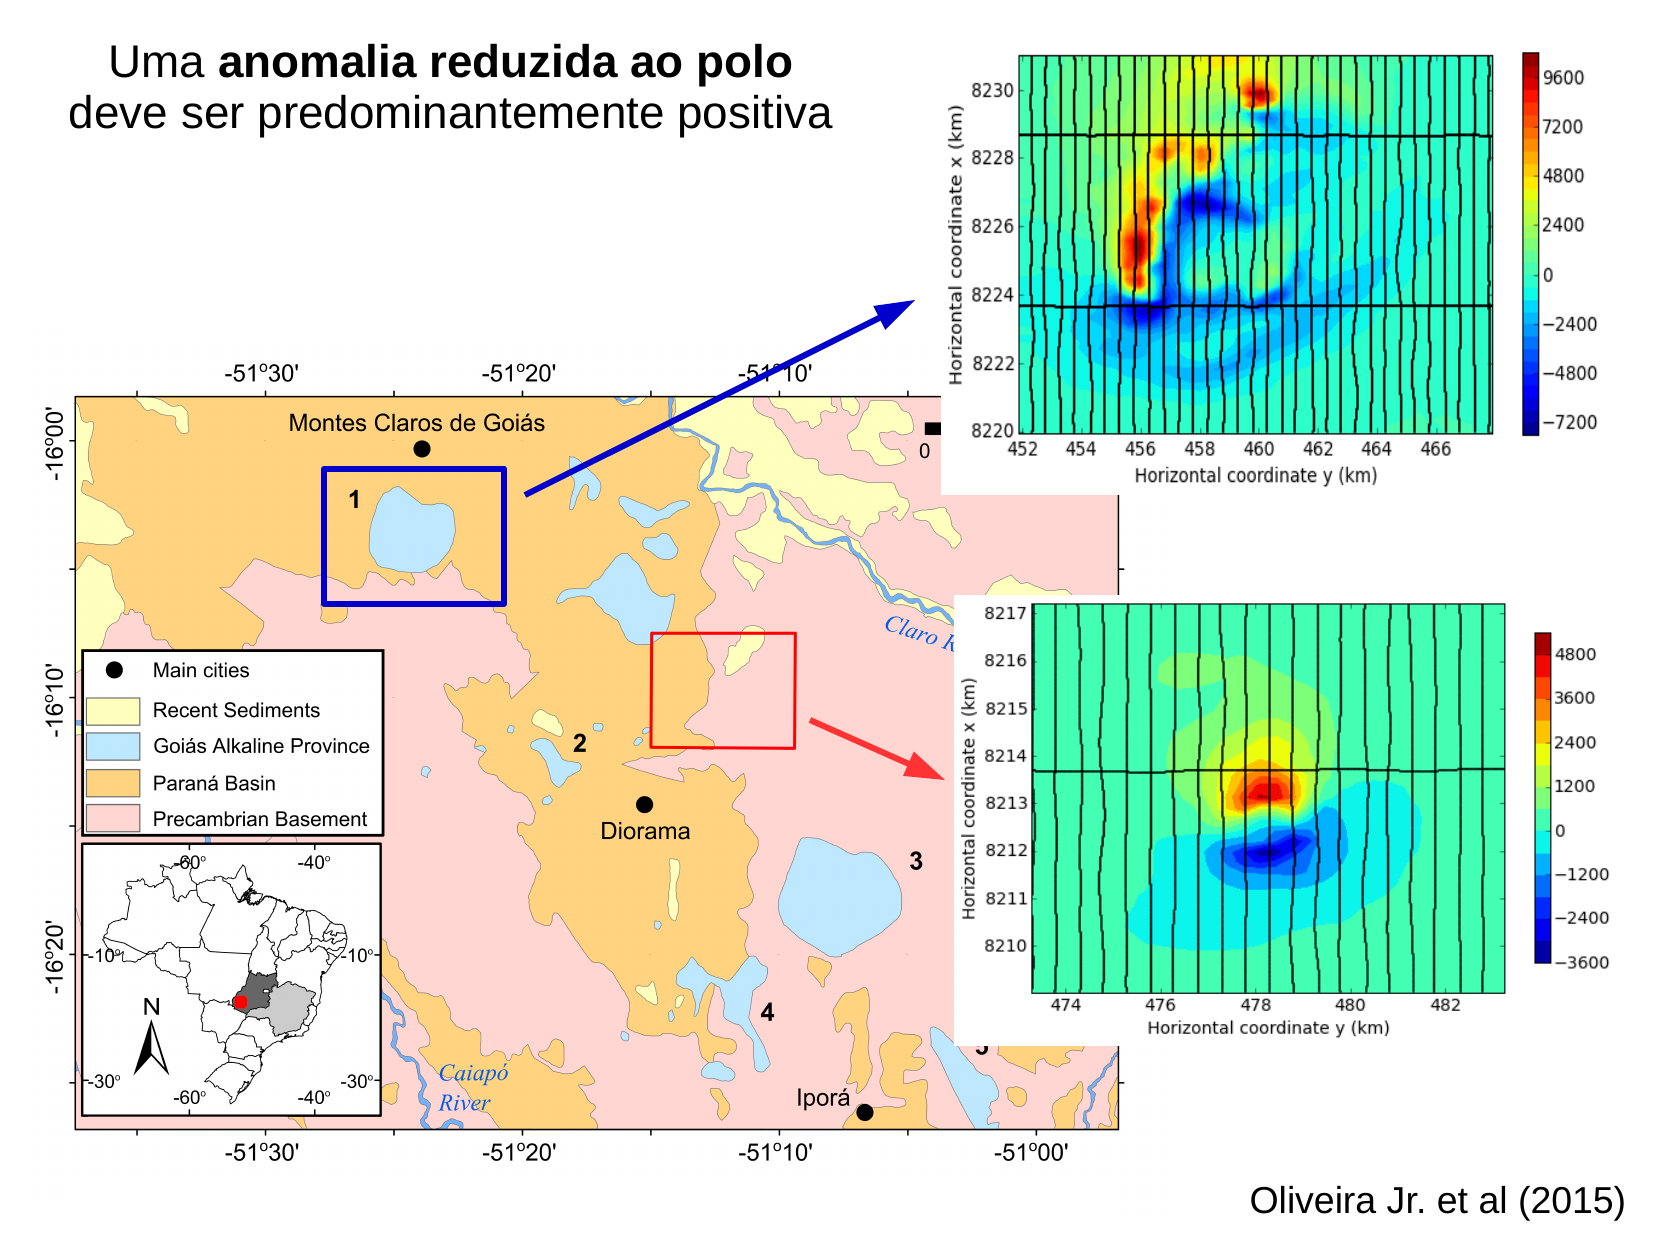

Uma anomalia reduzida ao polo deve ser predominantemente positiva
Oliveira Jr. et al (2015)